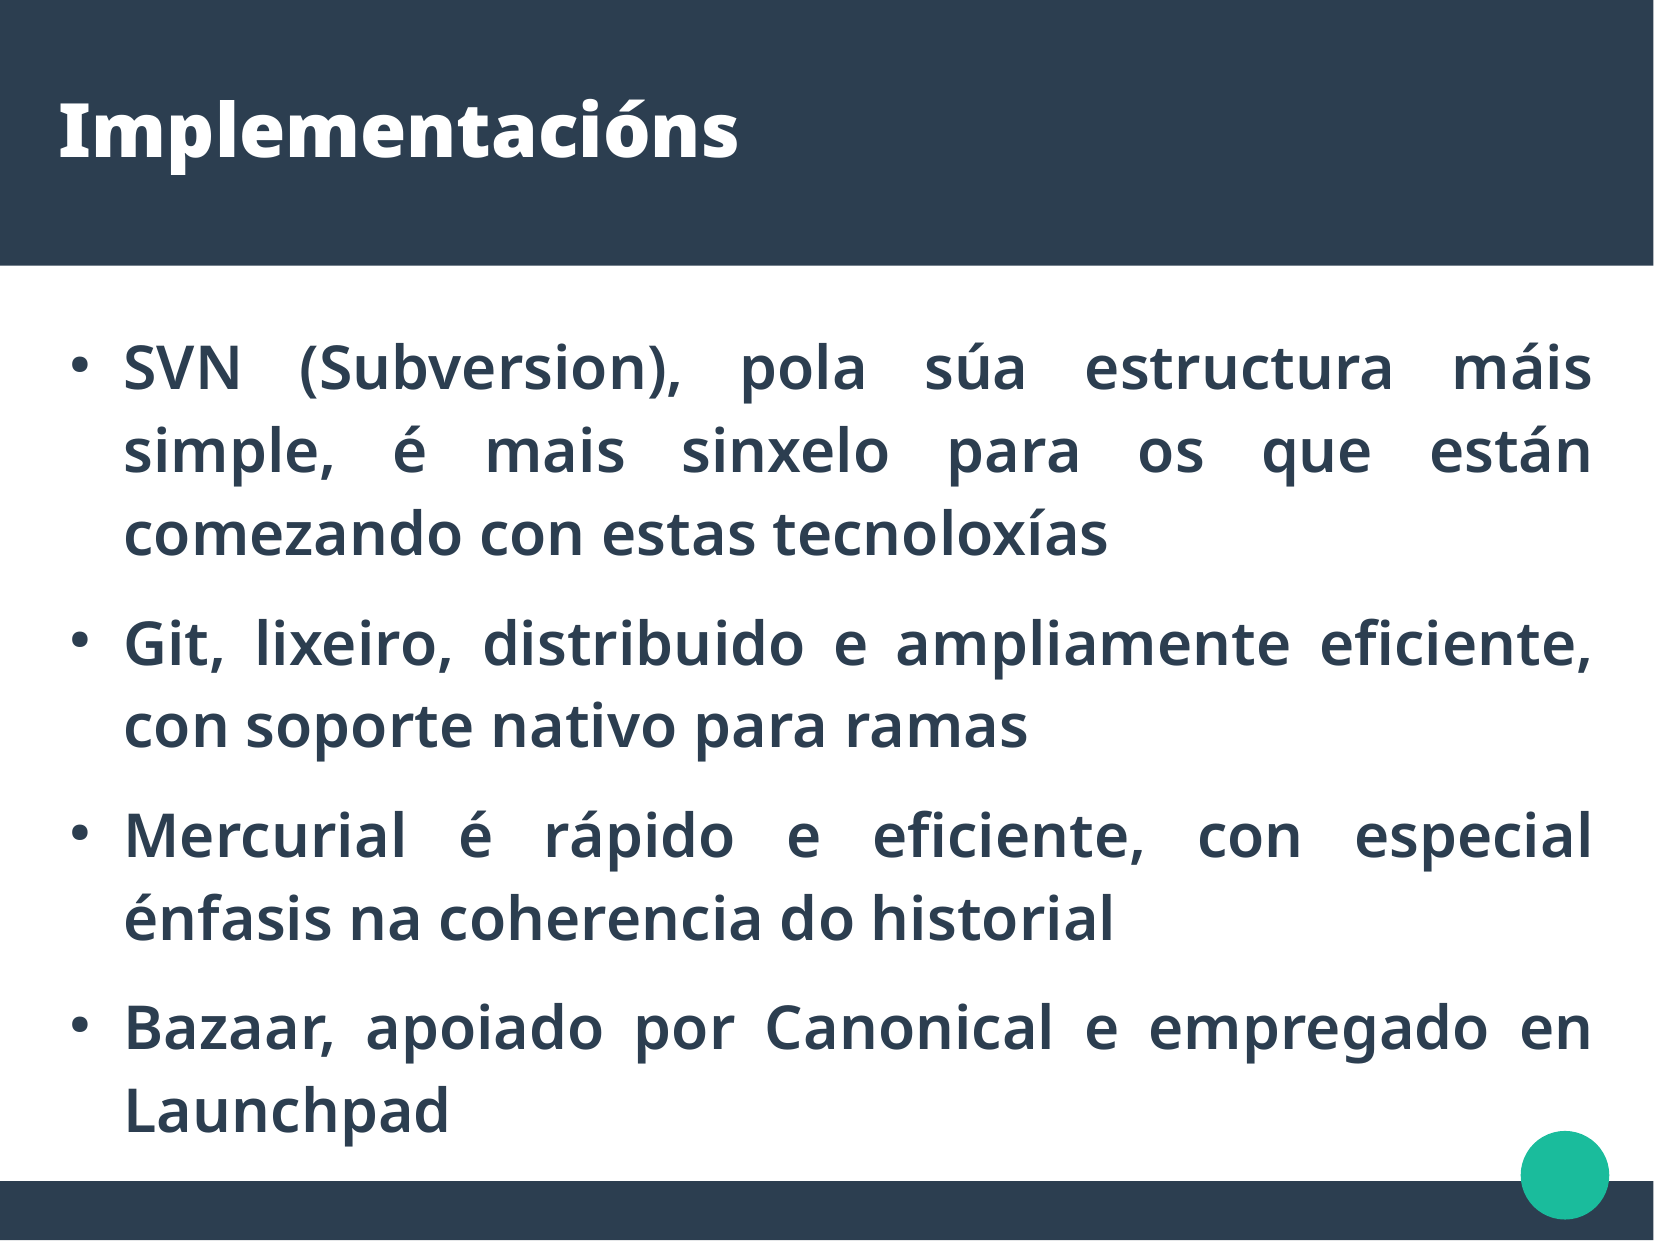

# Implementacións
SVN (Subversion), pola súa estructura máis simple, é mais sinxelo para os que están comezando con estas tecnoloxías
Git, lixeiro, distribuido e ampliamente eficiente, con soporte nativo para ramas
Mercurial é rápido e eficiente, con especial énfasis na coherencia do historial
Bazaar, apoiado por Canonical e empregado en Launchpad